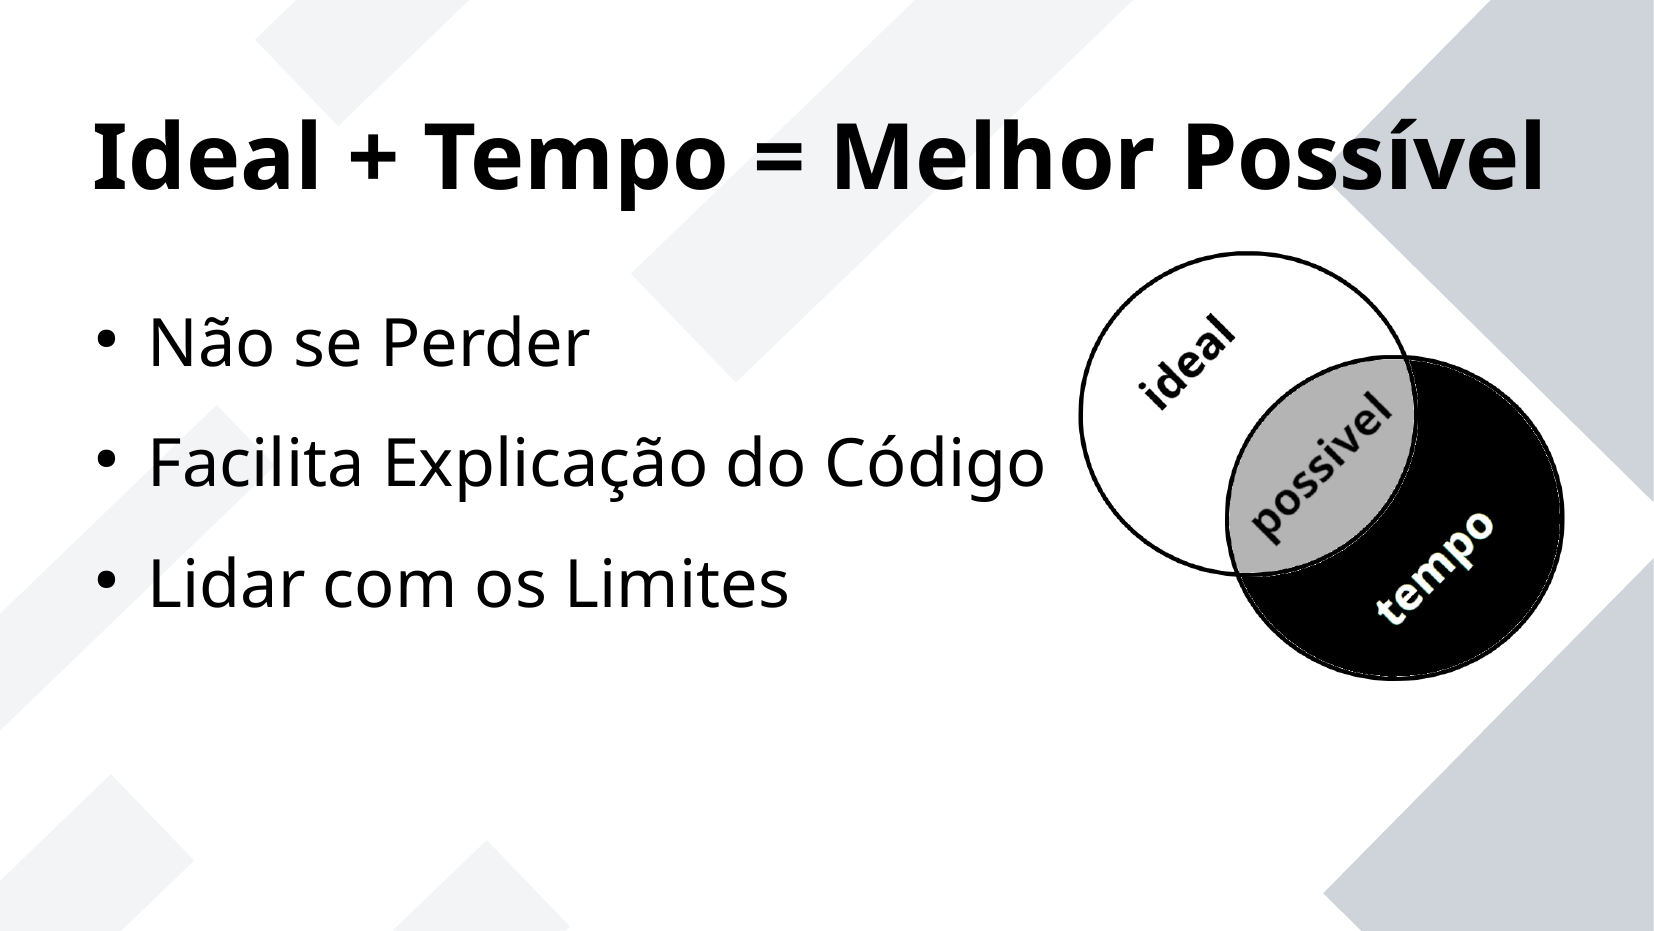

# Ideal + Tempo = Melhor Possível
Não se Perder
Facilita Explicação do Código
Lidar com os Limites